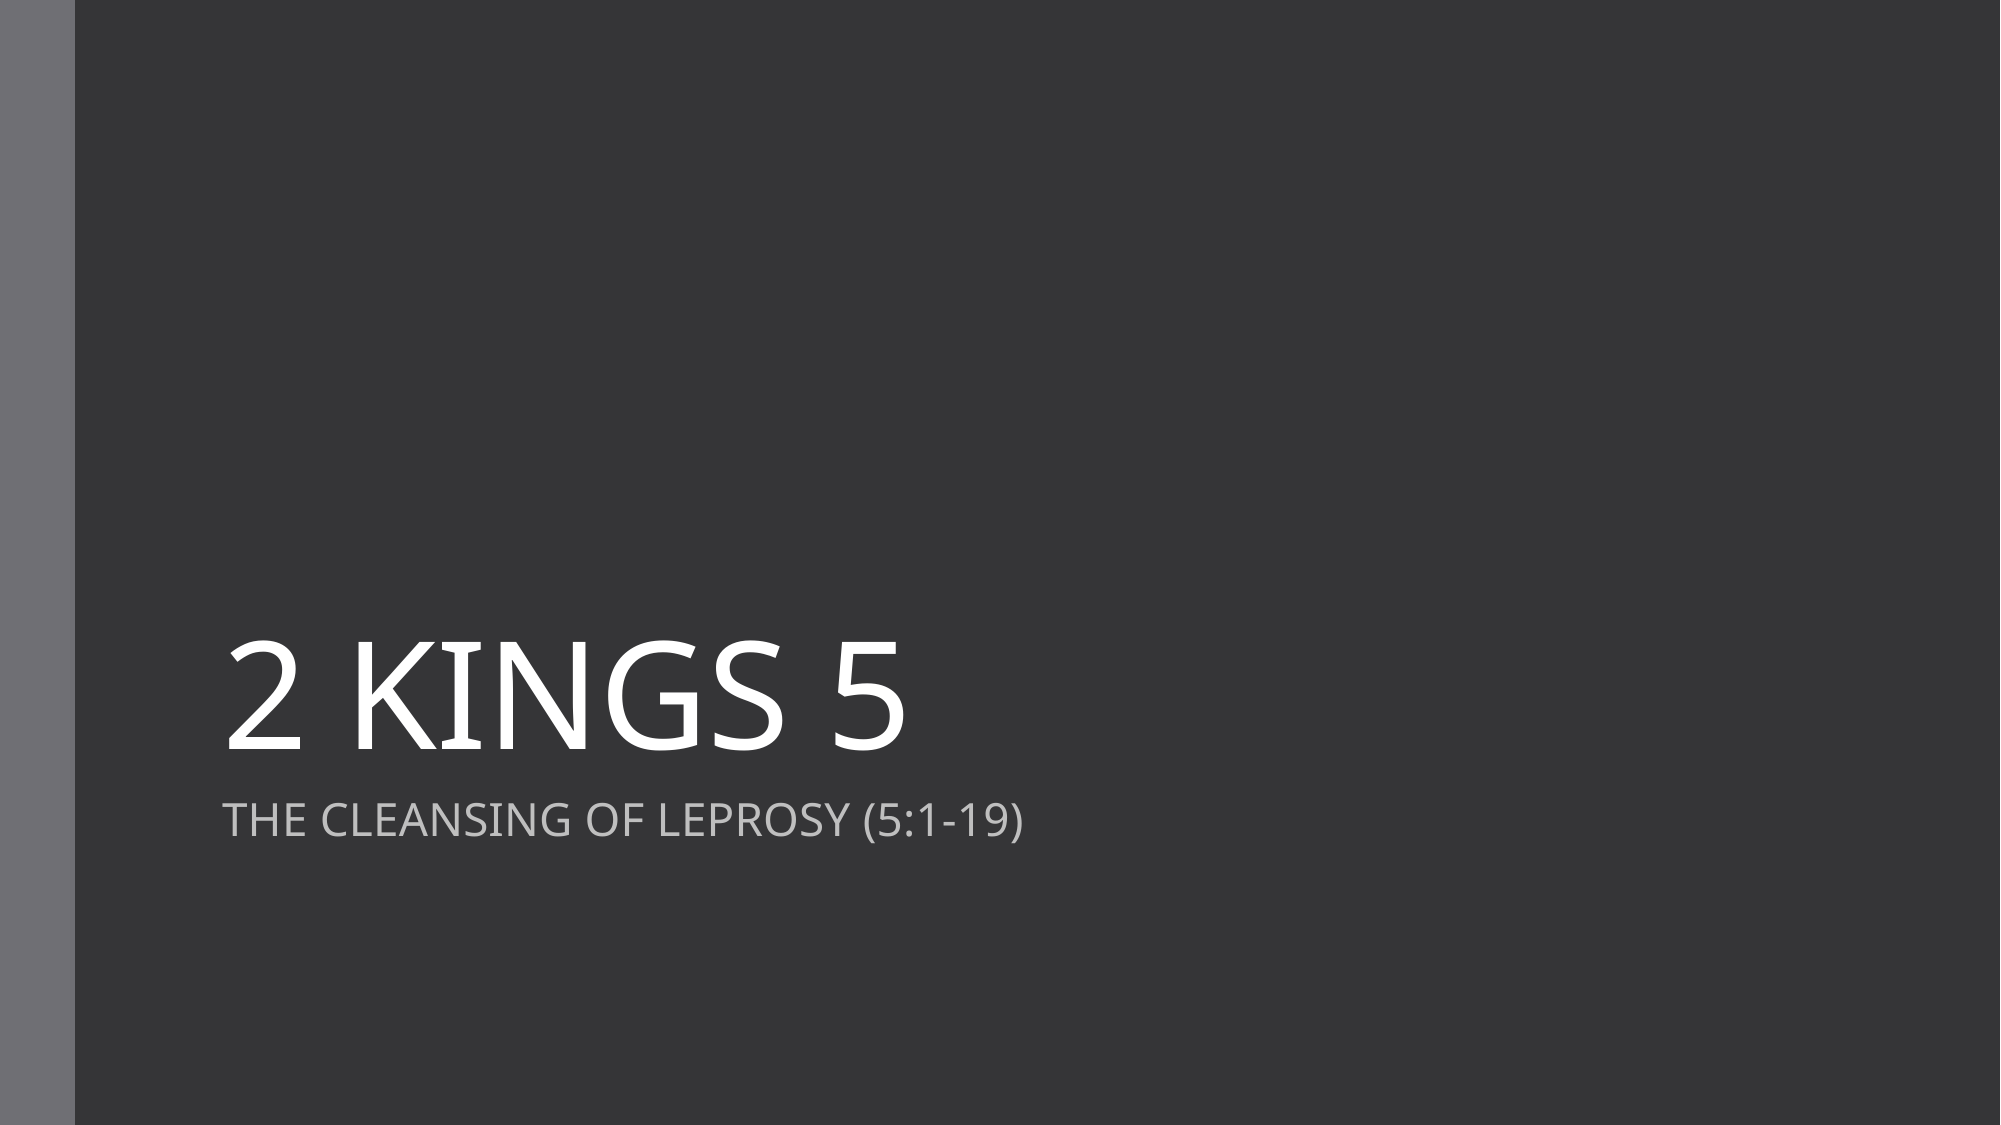

# 2 KINGS 5
THE CLEANSING OF LEPROSY (5:1-19)